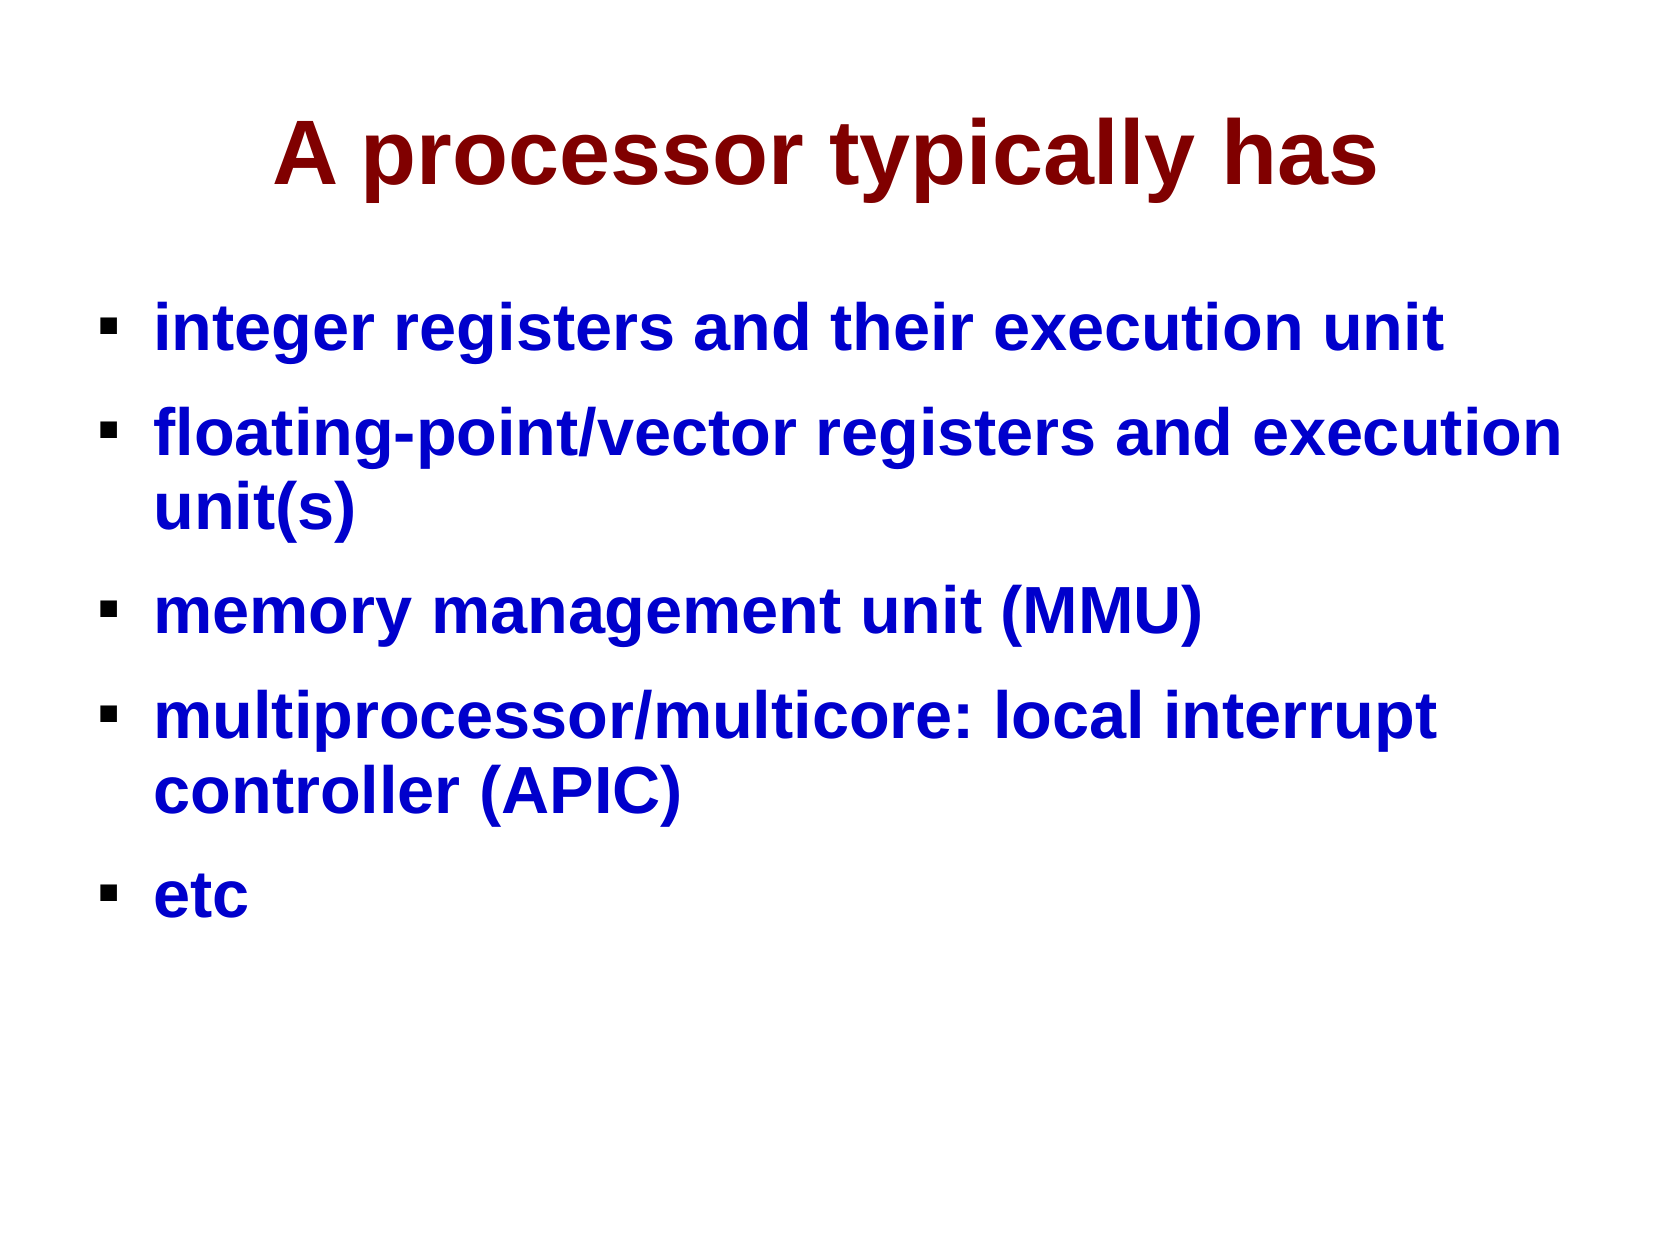

# A processor typically has
integer registers and their execution unit
floating-point/vector registers and execution unit(s)
memory management unit (MMU)
multiprocessor/multicore: local interrupt controller (APIC)
etc